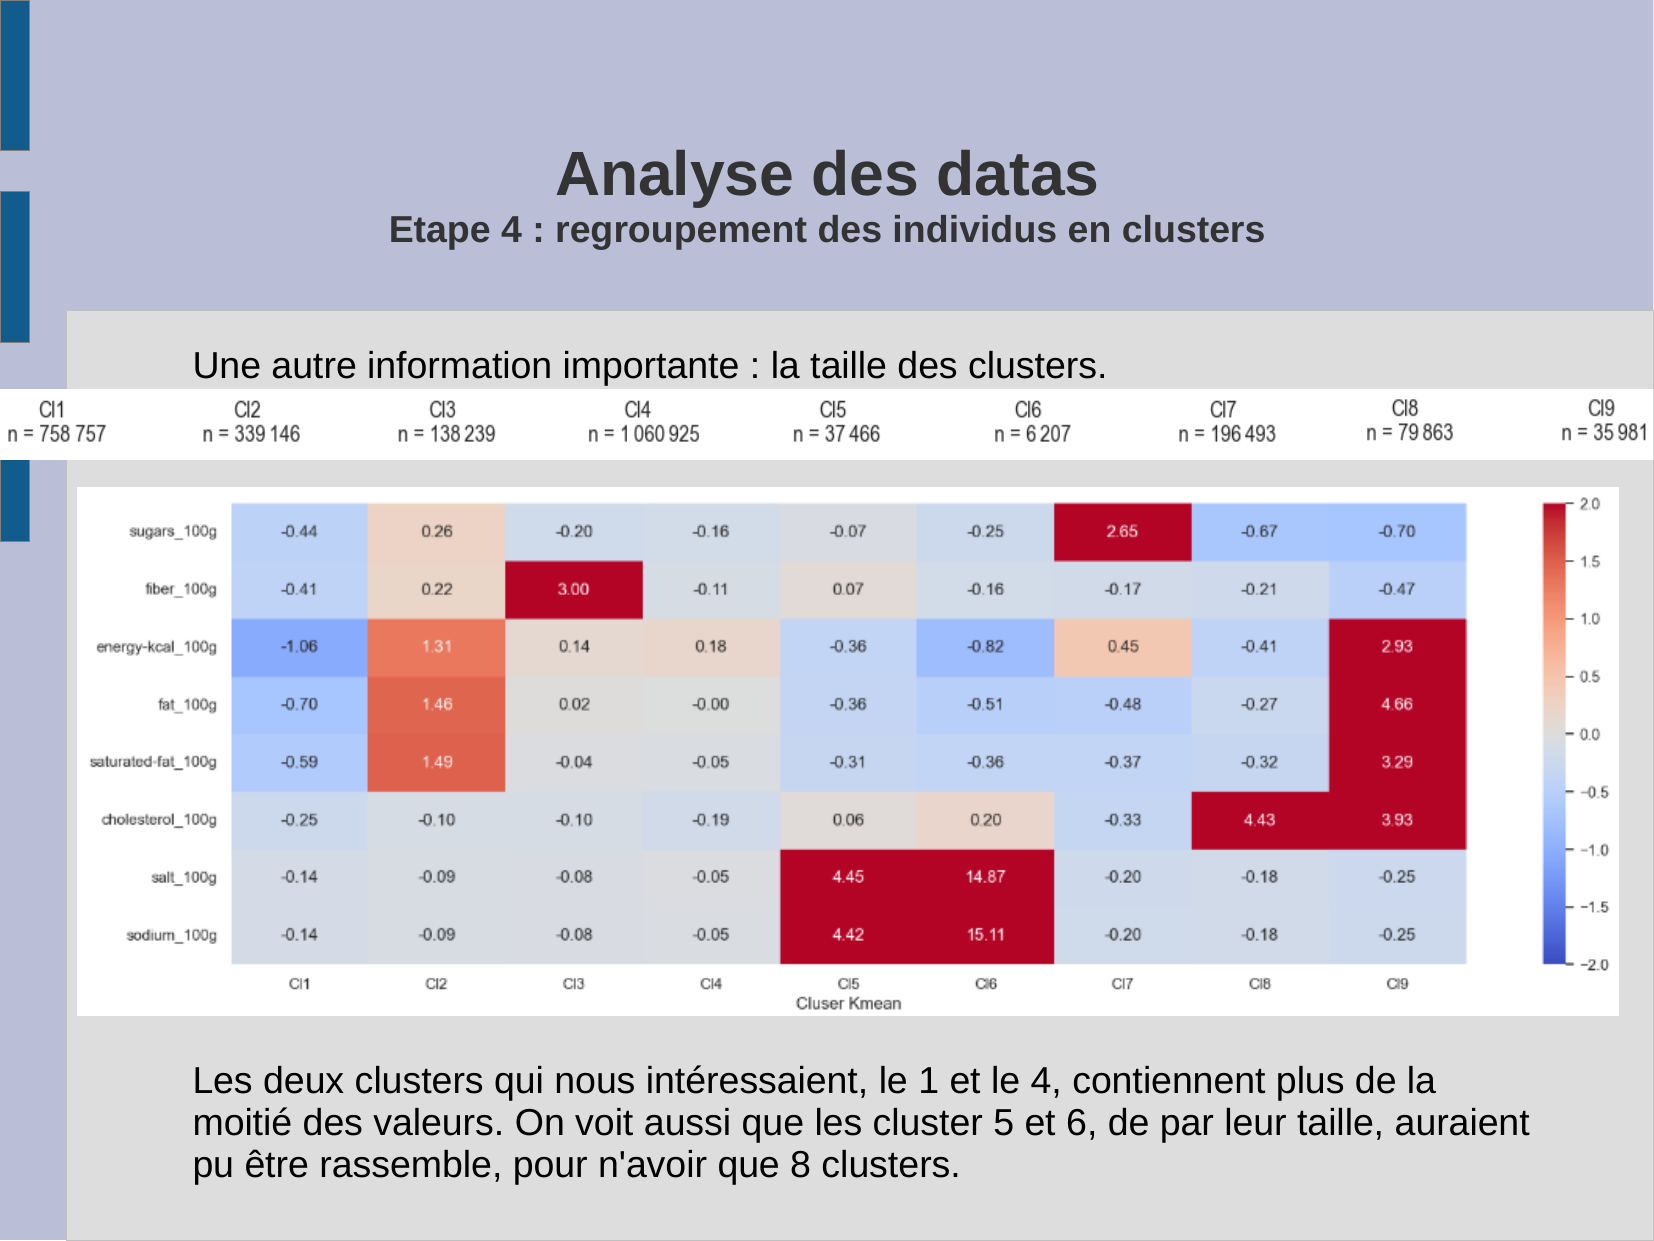

# Analyse des datas Etape 4 : regroupement des individus en clusters
Une autre information importante : la taille des clusters.
Les deux clusters qui nous intéressaient, le 1 et le 4, contiennent plus de la moitié des valeurs. On voit aussi que les cluster 5 et 6, de par leur taille, auraient pu être rassemble, pour n'avoir que 8 clusters.